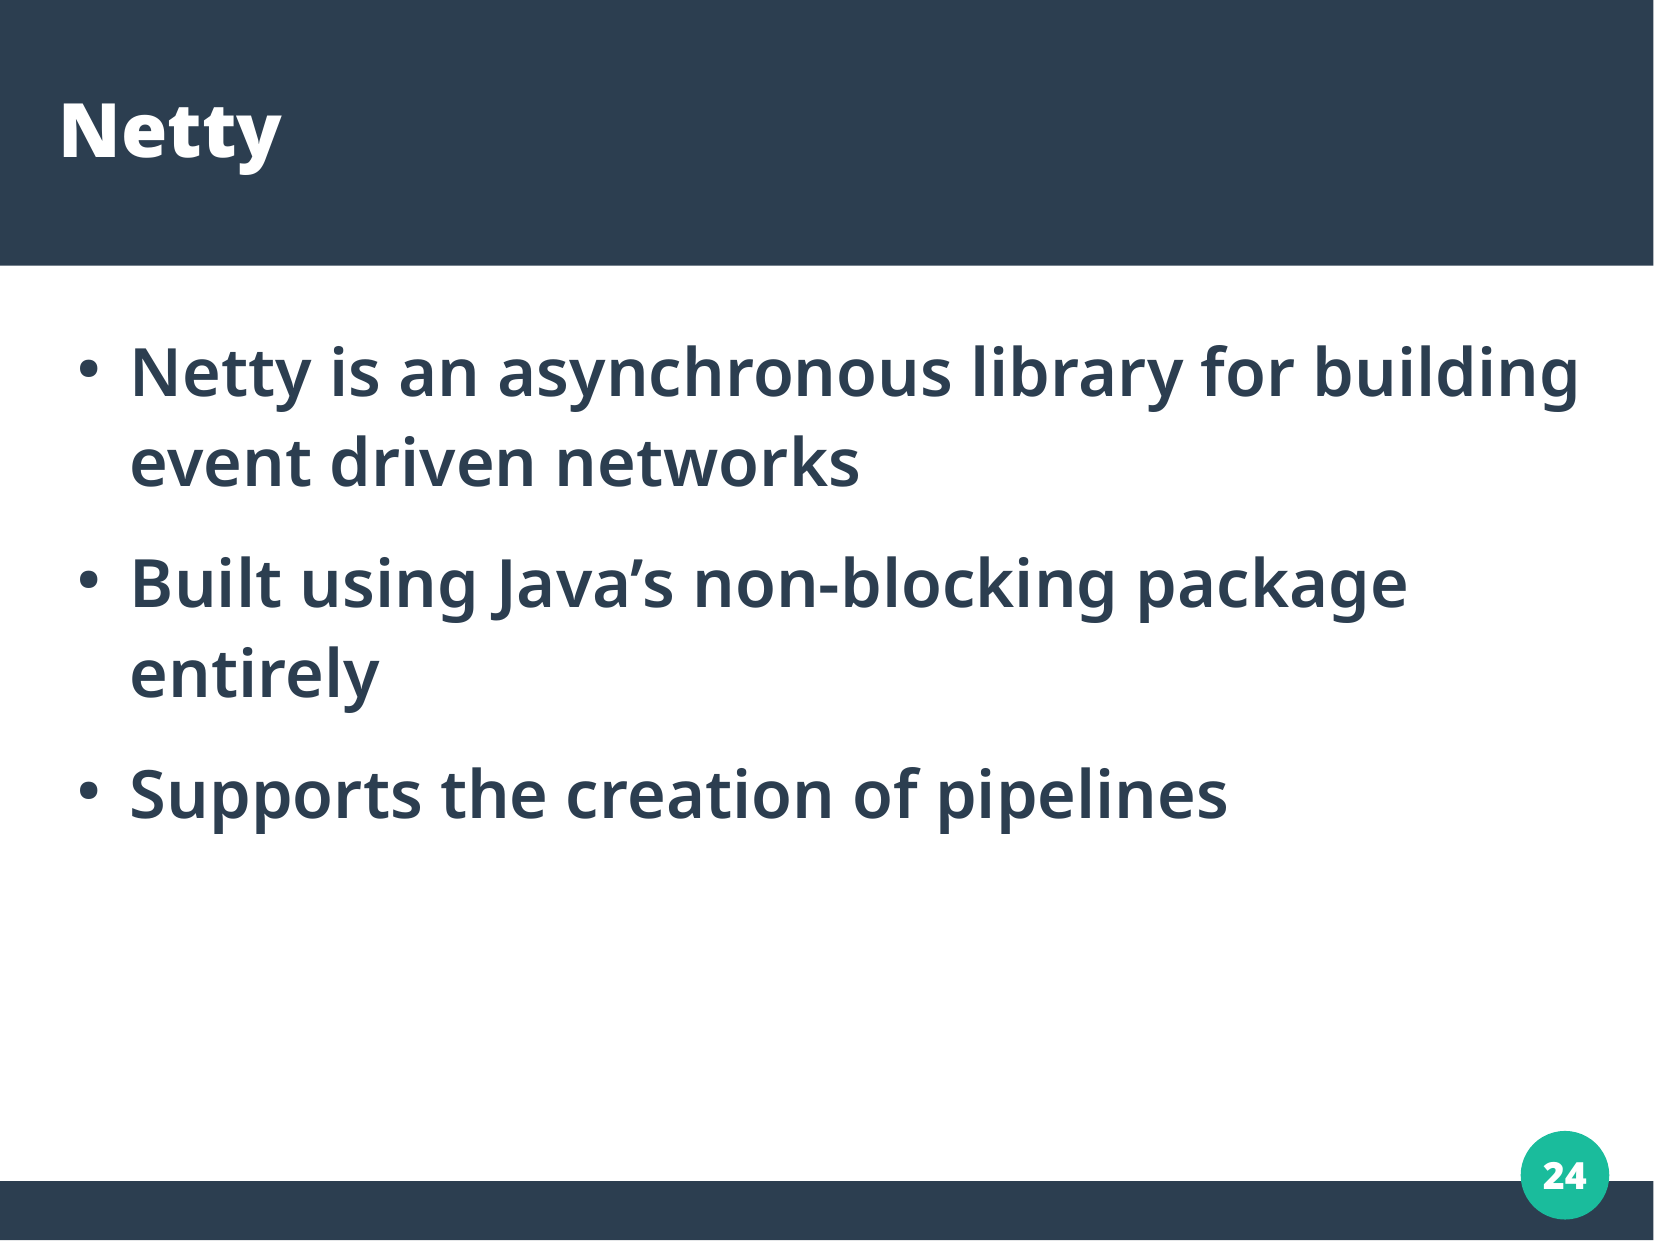

# Netty
Netty is an asynchronous library for building event driven networks
Built using Java’s non-blocking package entirely
Supports the creation of pipelines
24